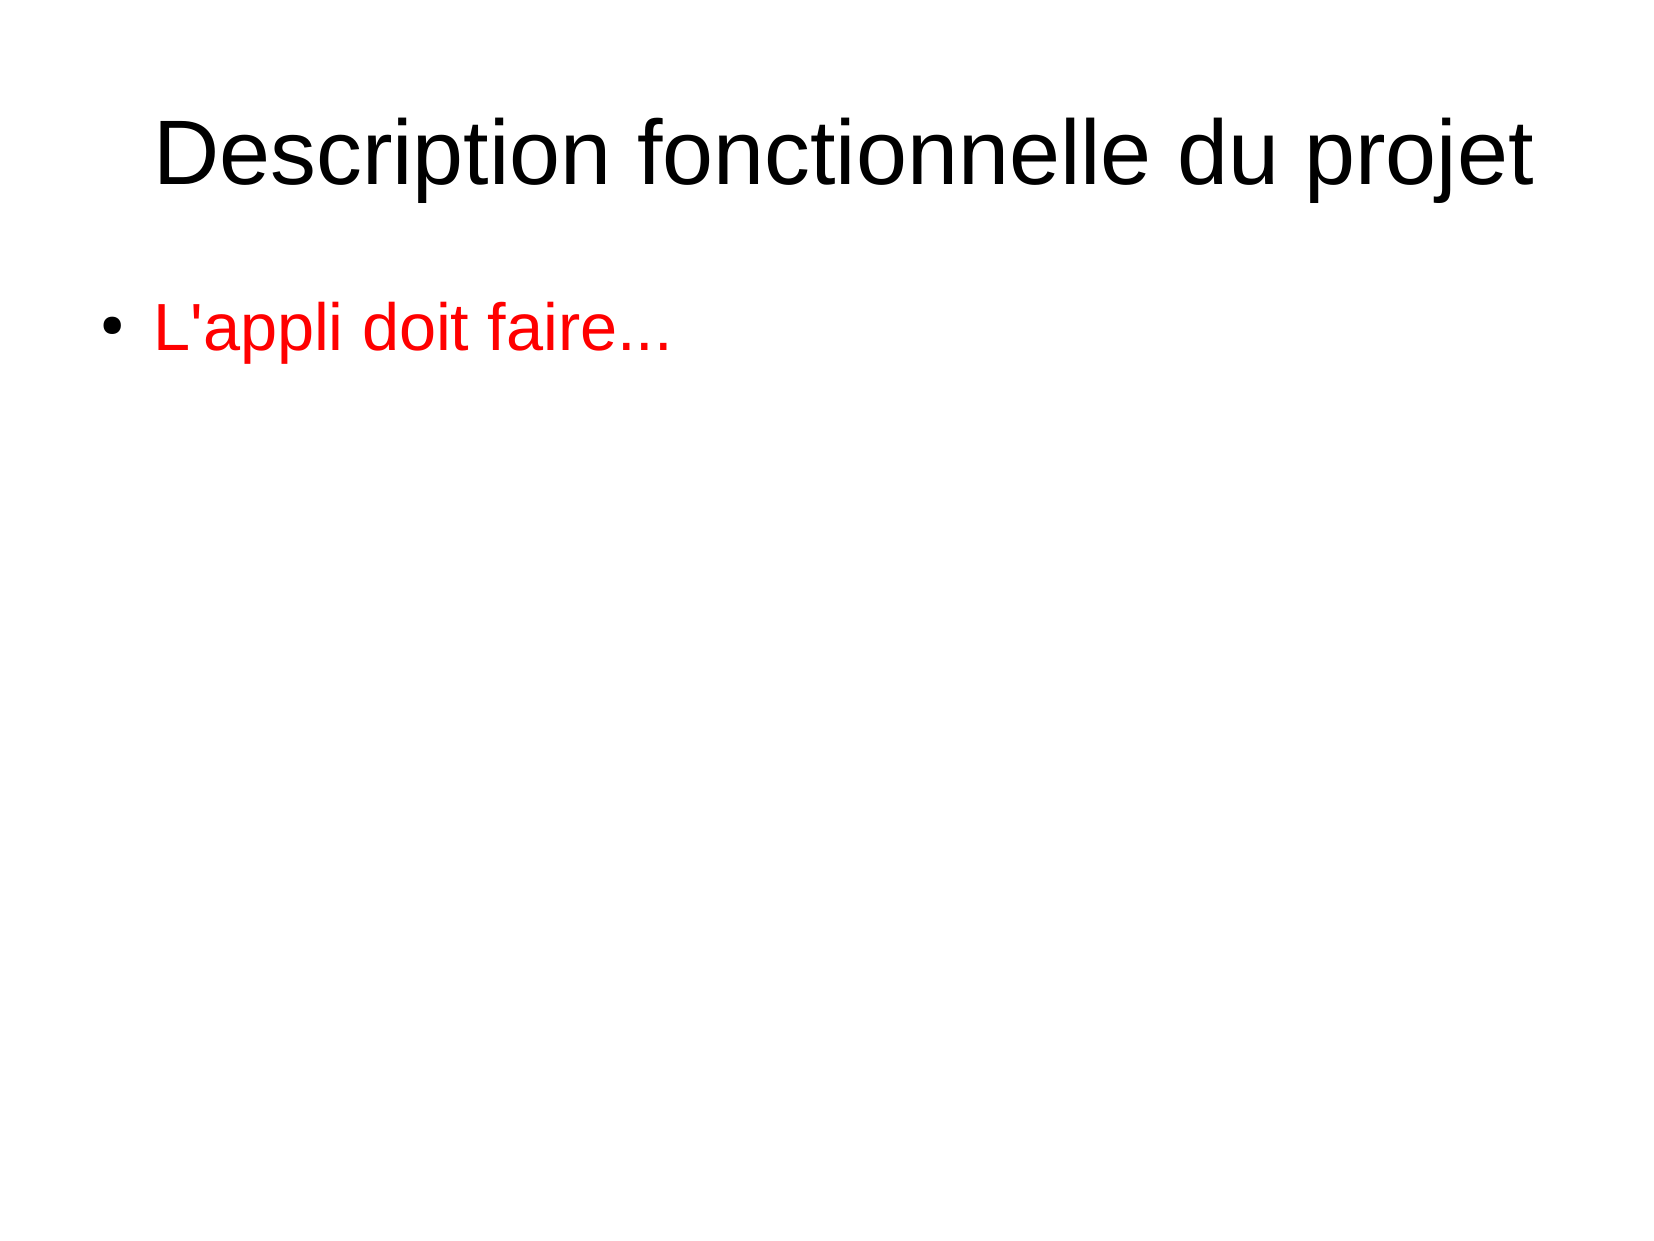

# Description fonctionnelle du projet
L'appli doit faire...